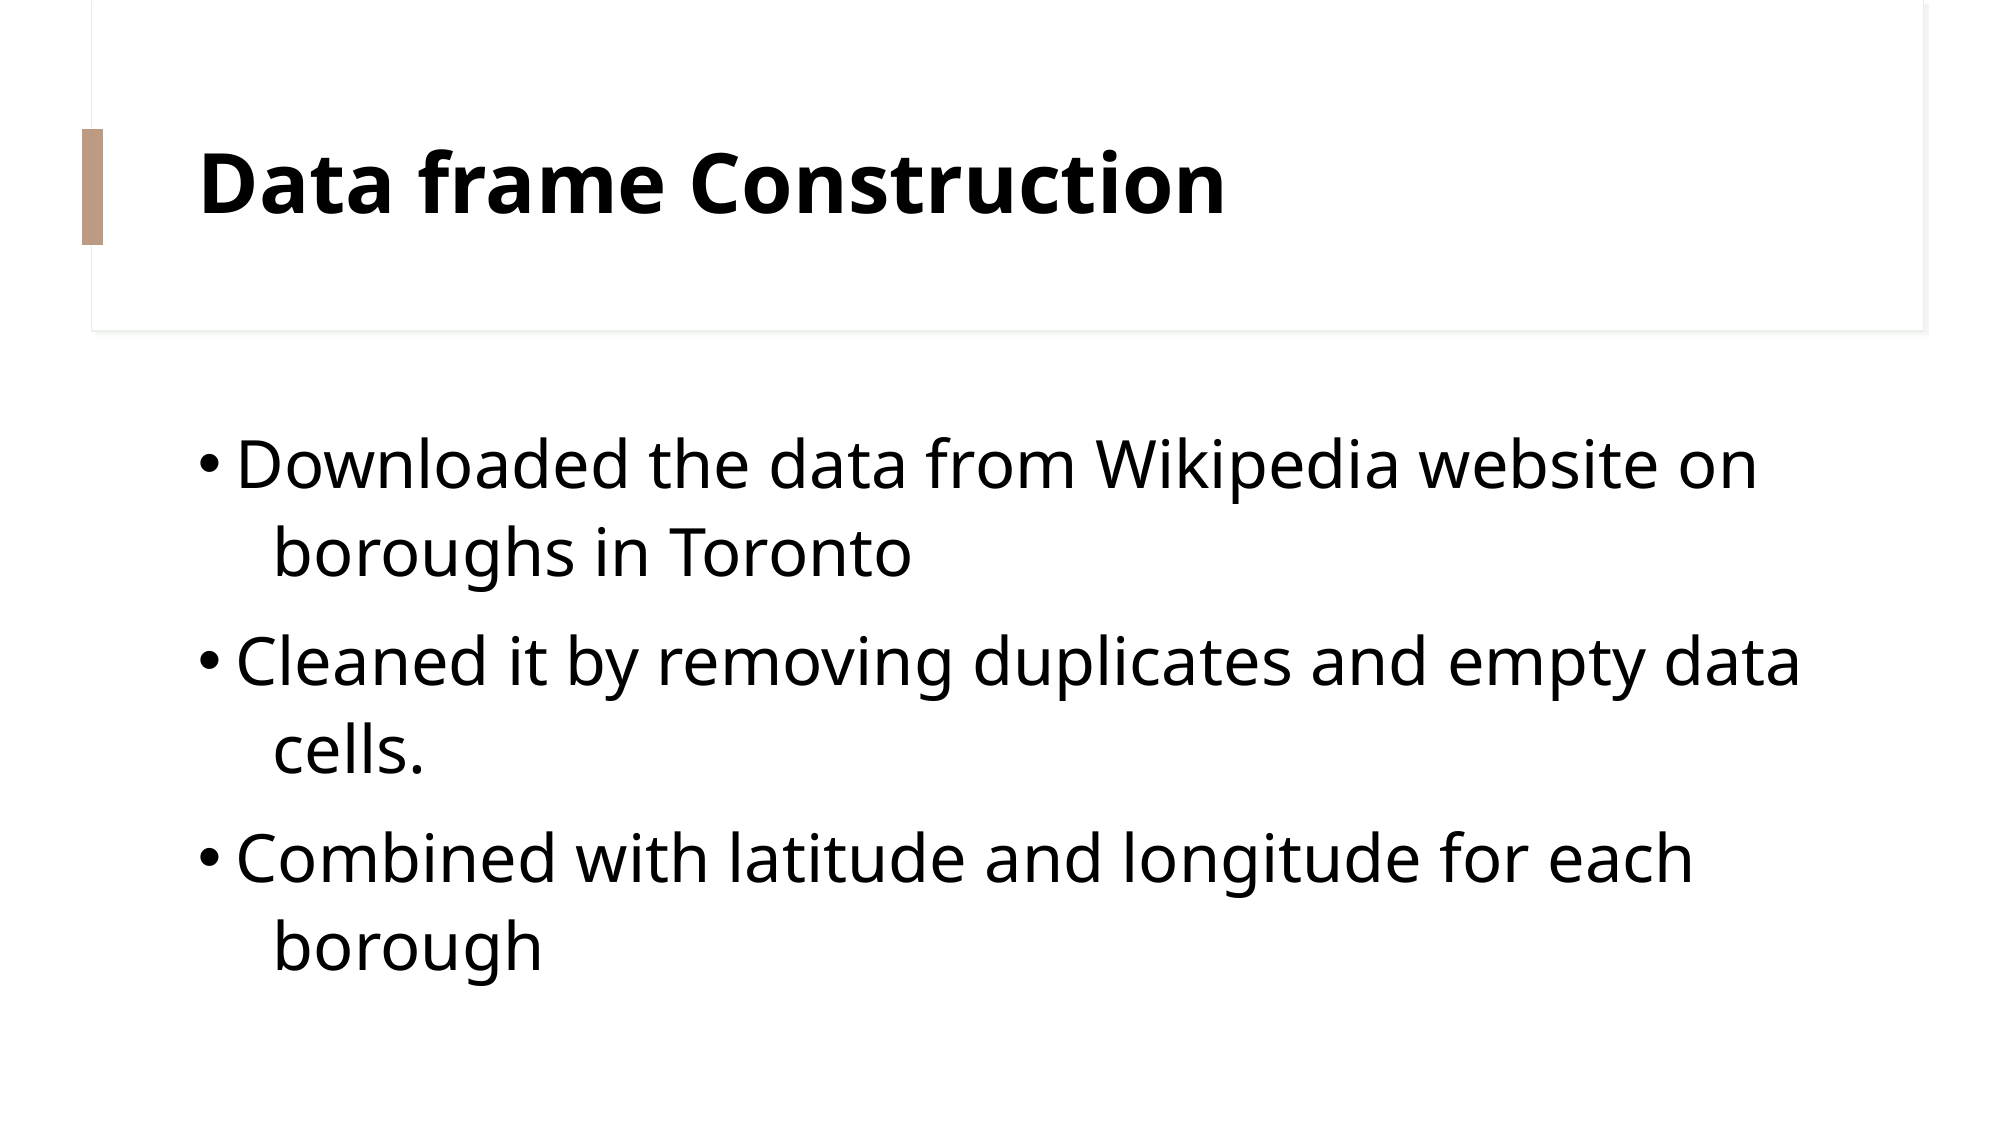

# Data frame Construction
Downloaded the data from Wikipedia website on boroughs in Toronto
Cleaned it by removing duplicates and empty data cells.
Combined with latitude and longitude for each borough